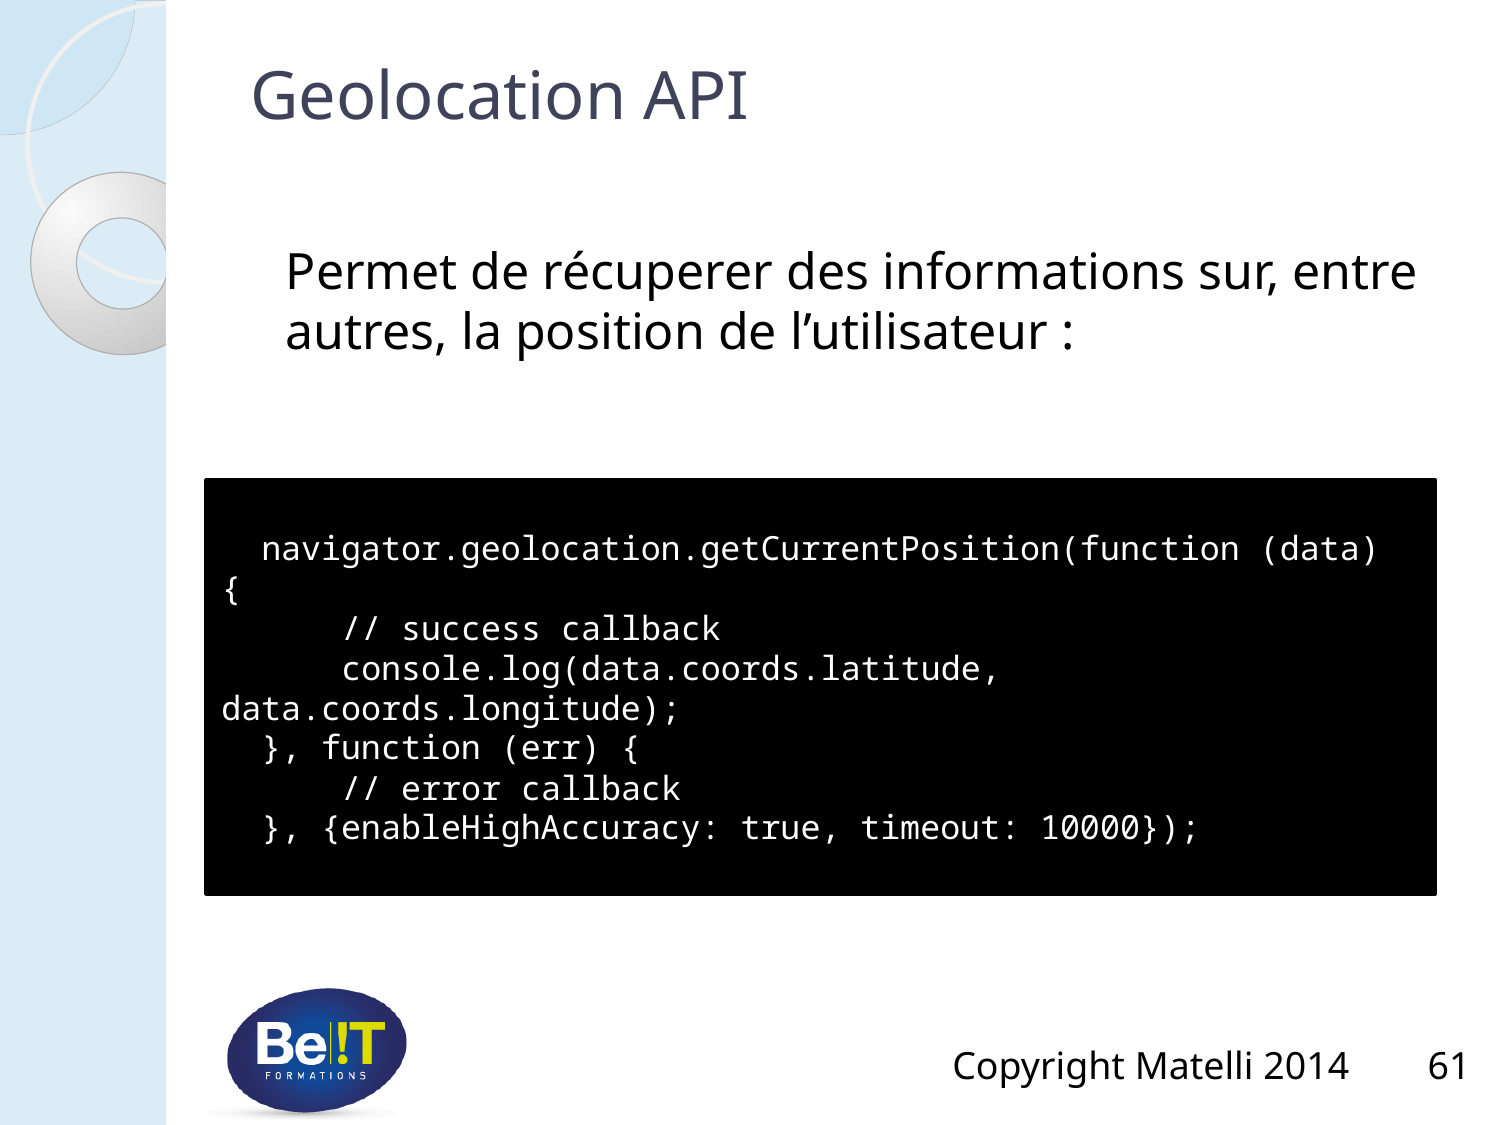

# Geolocation API
Permet de récuperer des informations sur, entre autres, la position de l’utilisateur :
 navigator.geolocation.getCurrentPosition(function (data) {
 // success callback
 console.log(data.coords.latitude, data.coords.longitude);
 }, function (err) {
 // error callback
 }, {enableHighAccuracy: true, timeout: 10000});
Copyright Matelli 2014